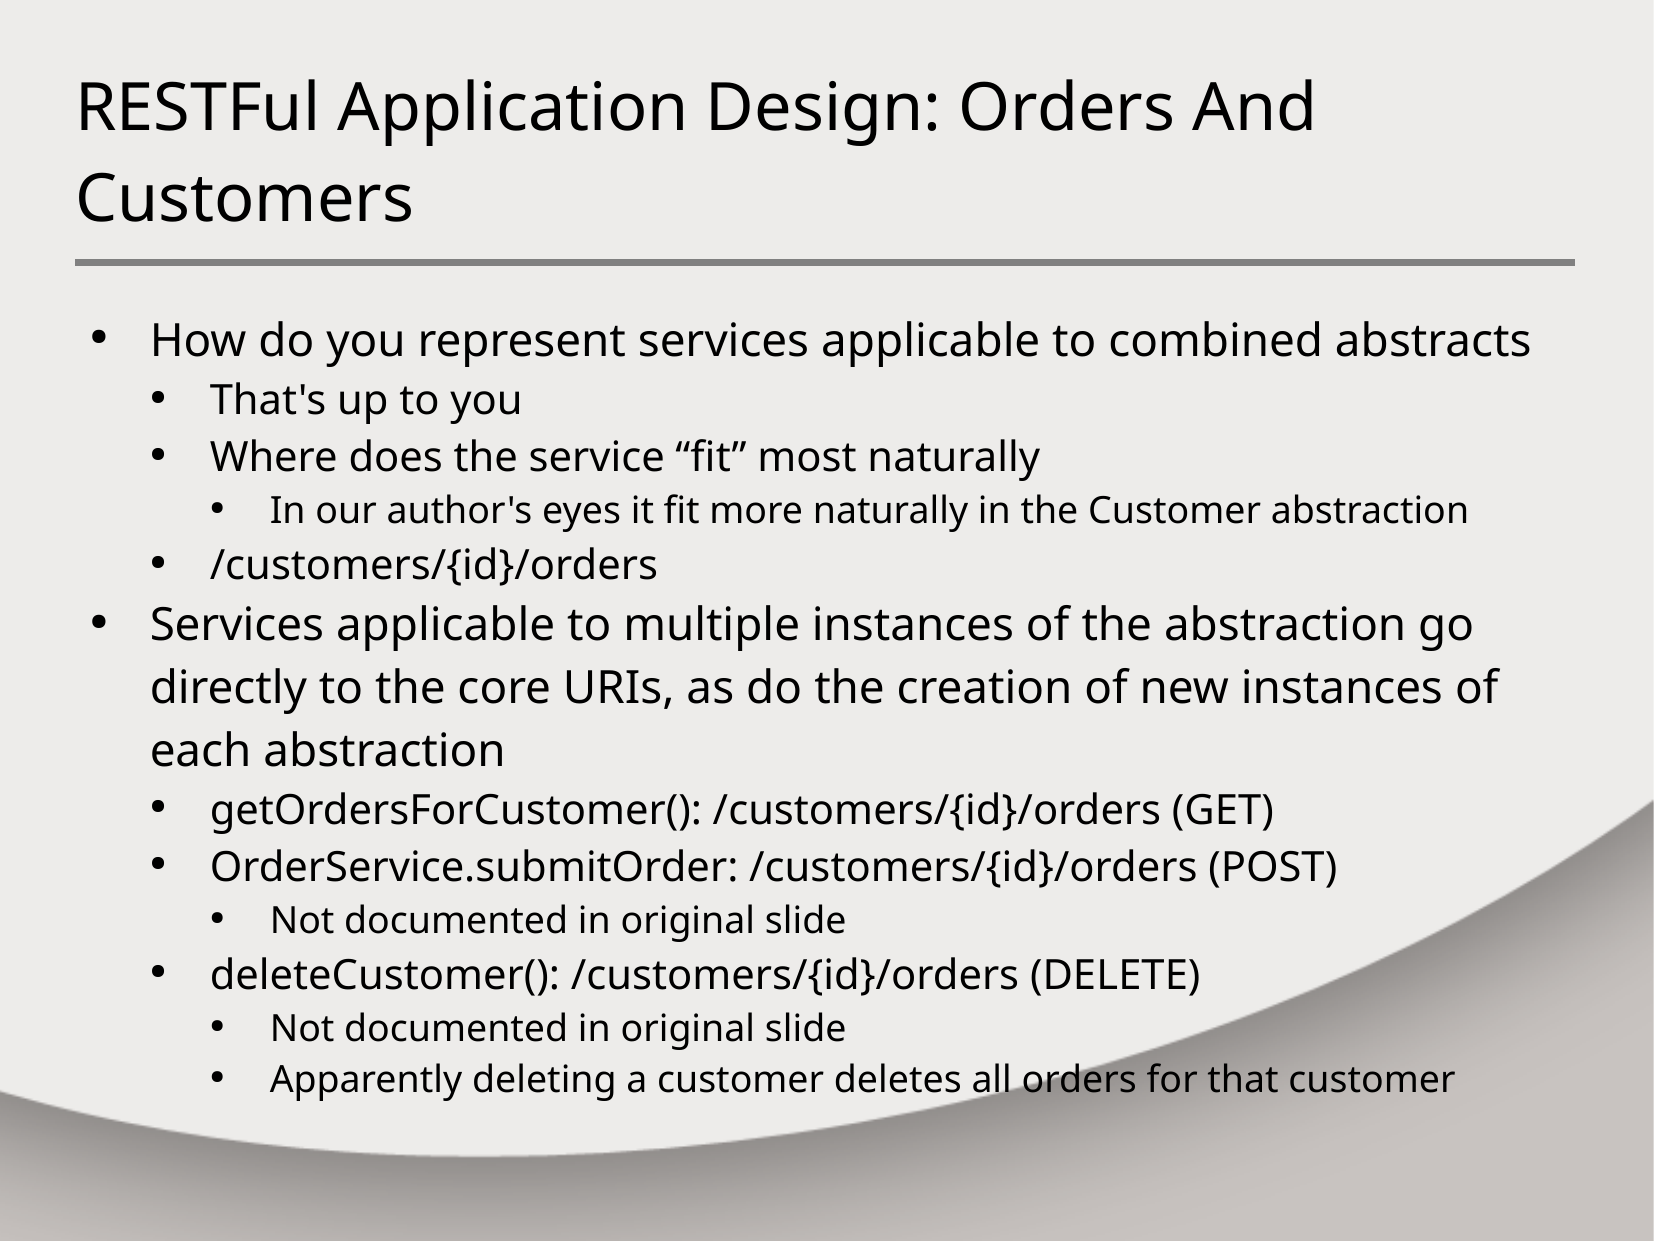

# RESTFul Application Design: Orders And Customers
How do you represent services applicable to combined abstracts
That's up to you
Where does the service “fit” most naturally
In our author's eyes it fit more naturally in the Customer abstraction
/customers/{id}/orders
Services applicable to multiple instances of the abstraction go directly to the core URIs, as do the creation of new instances of each abstraction
getOrdersForCustomer(): /customers/{id}/orders (GET)
OrderService.submitOrder: /customers/{id}/orders (POST)
Not documented in original slide
deleteCustomer(): /customers/{id}/orders (DELETE)
Not documented in original slide
Apparently deleting a customer deletes all orders for that customer